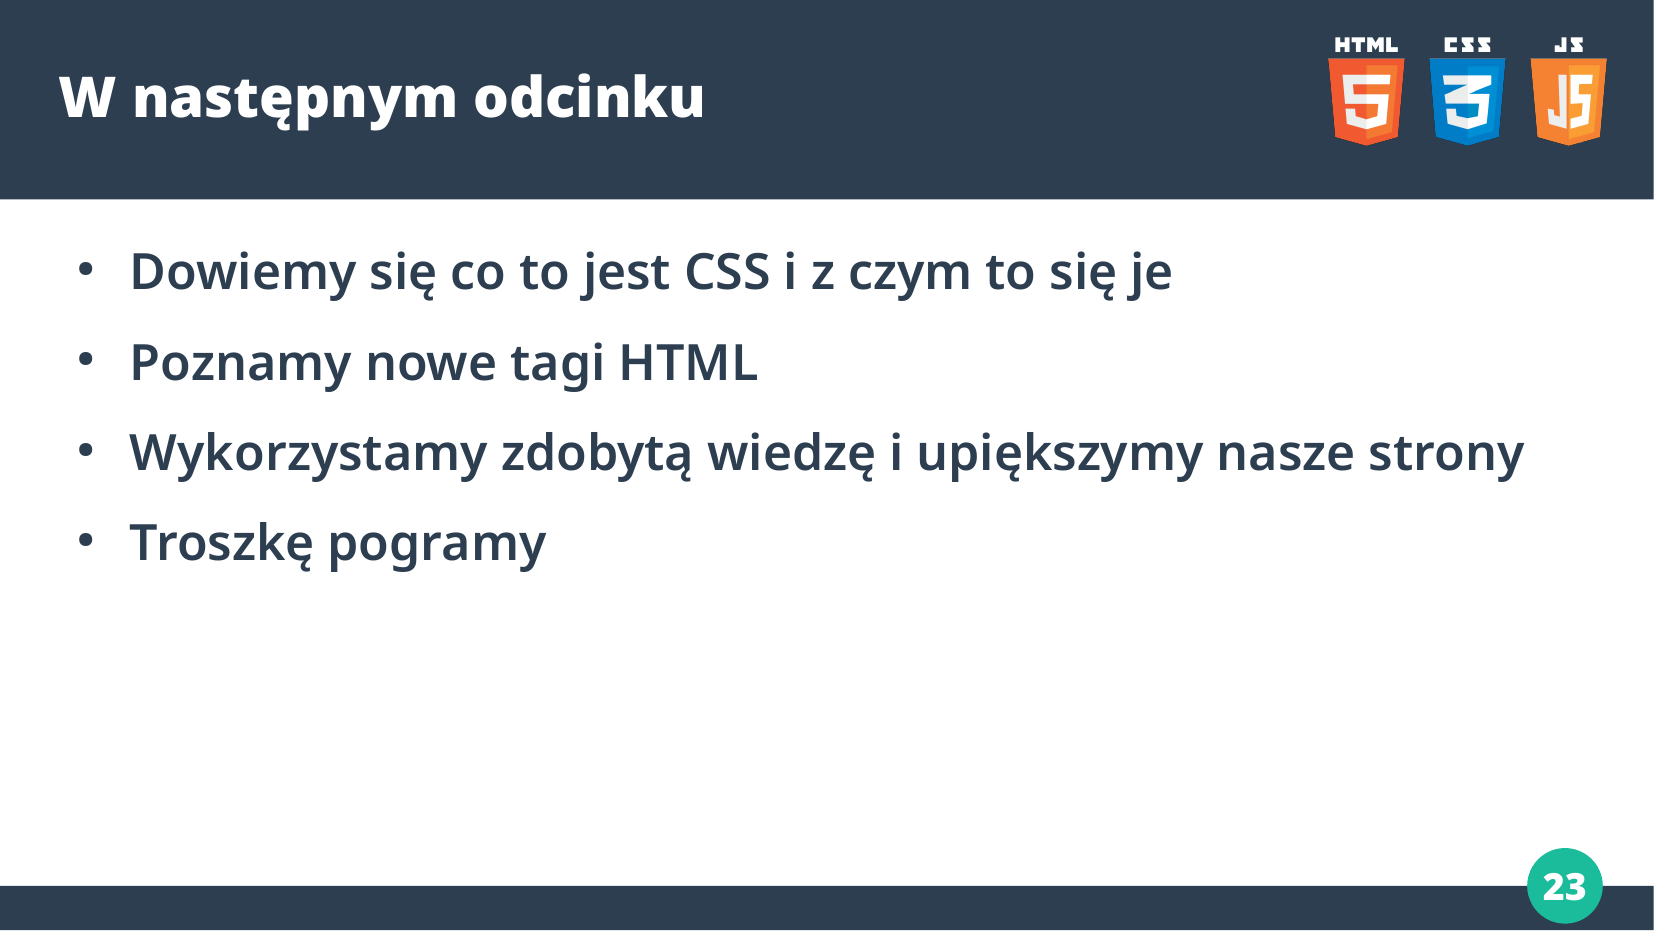

# W następnym odcinku
Dowiemy się co to jest CSS i z czym to się je
Poznamy nowe tagi HTML
Wykorzystamy zdobytą wiedzę i upiększymy nasze strony
Troszkę pogramy